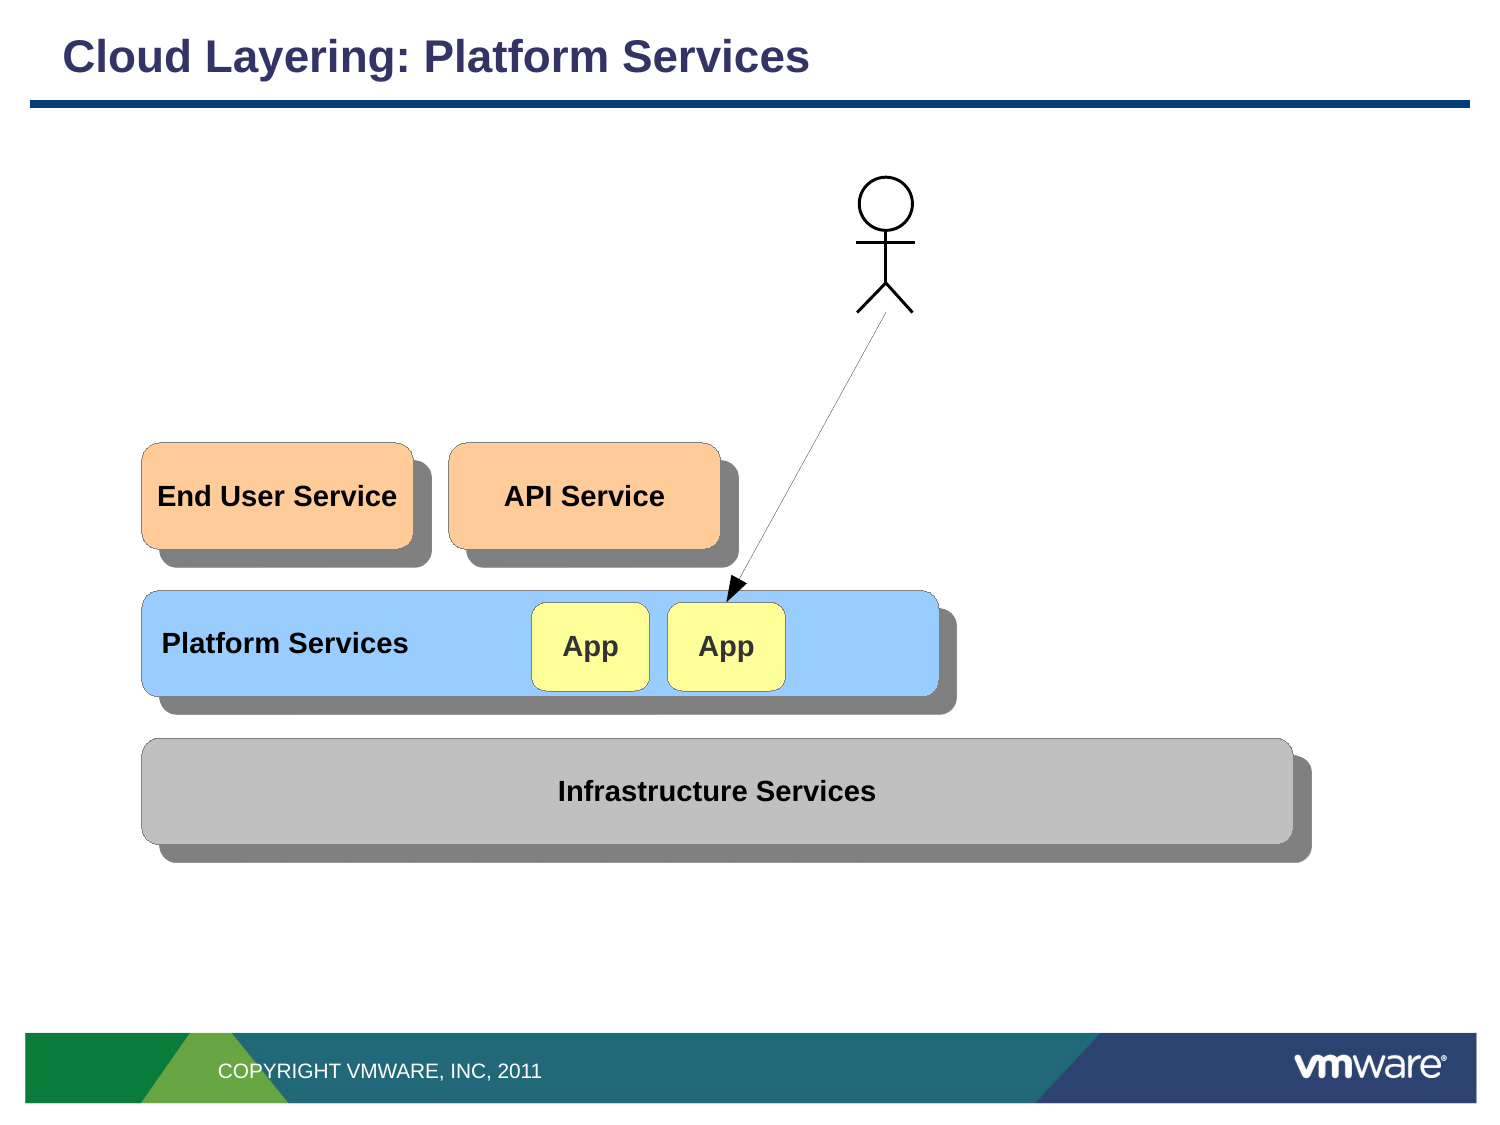

# Cloud Layering: Platform Services
End User Service
API Service
Platform Services
App
App
Infrastructure Services